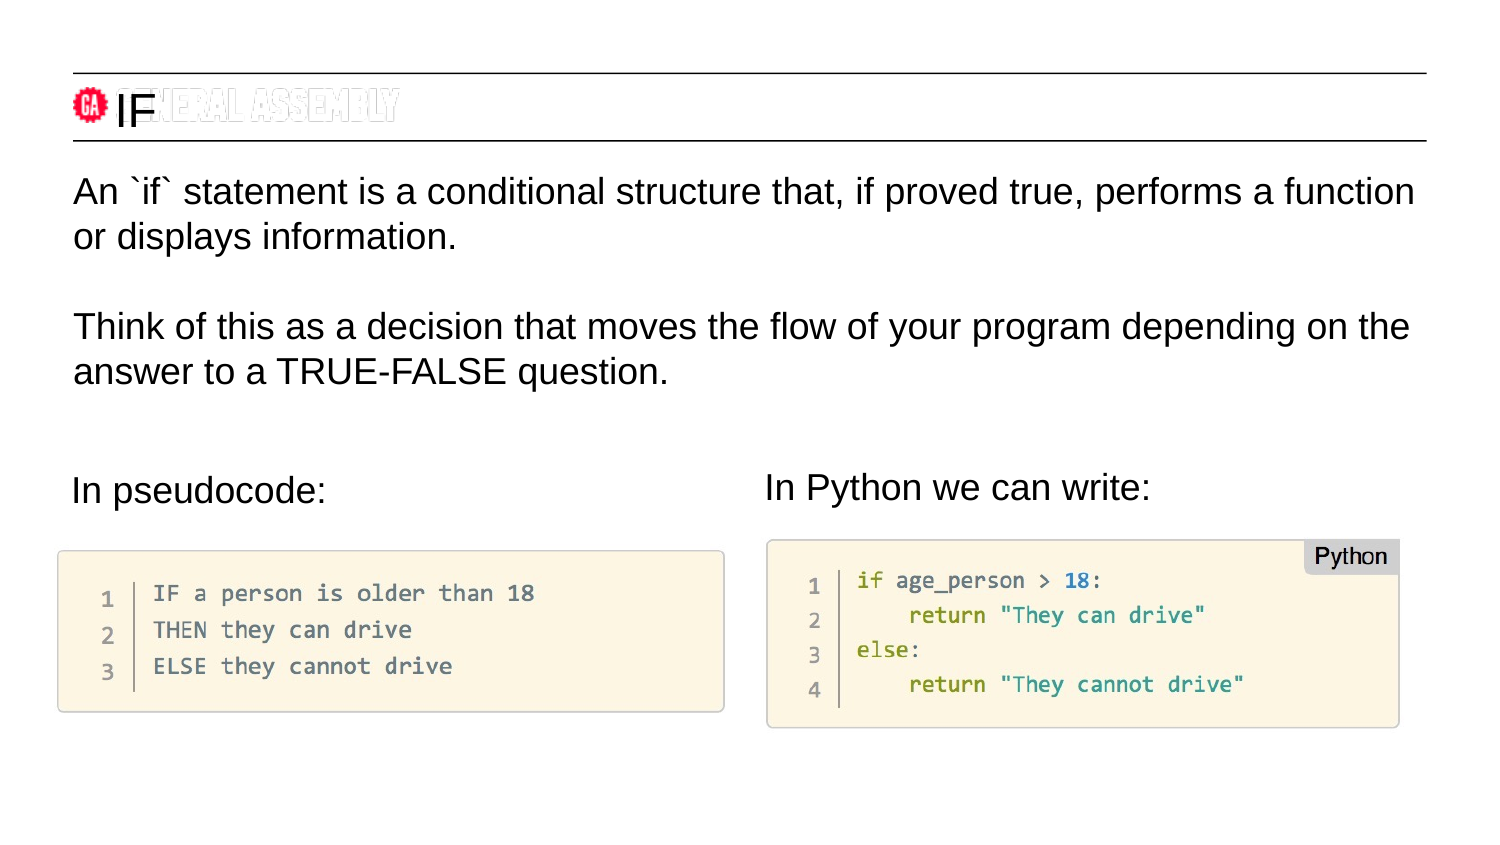

IF
An `if` statement is a conditional structure that, if proved true, performs a function or displays information.
Think of this as a decision that moves the flow of your program depending on the answer to a TRUE-FALSE question.
In Python we can write:
In pseudocode: